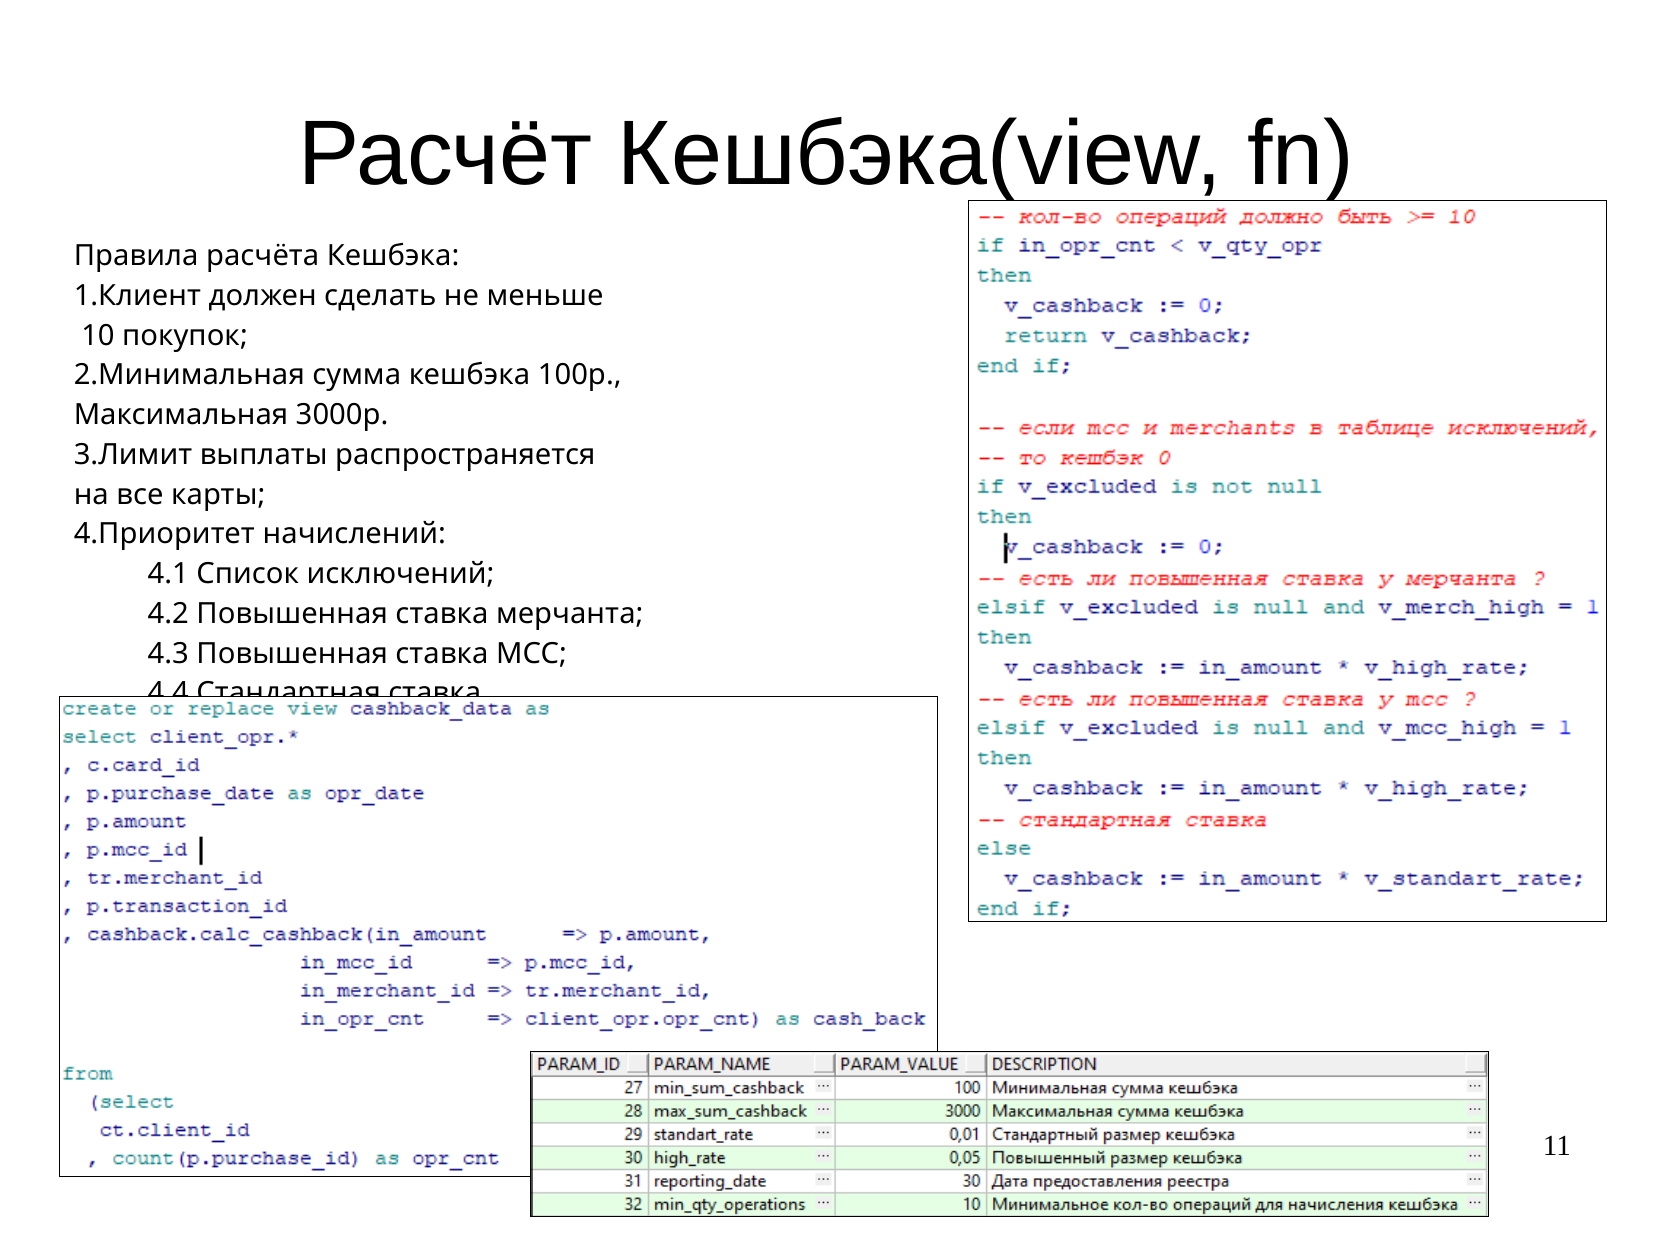

# Расчёт Кешбэка(view, fn)
Правила расчёта Кешбэка:
1.Клиент должен сделать не меньше
 10 покупок;
2.Минимальная сумма кешбэка 100р.,
Максимальная 3000р.
3.Лимит выплаты распространяется
на все карты;
4.Приоритет начислений:
	4.1 Список исключений;
	4.2 Повышенная ставка мерчанта;
	4.3 Повышенная ставка МСС;
	4.4 Стандартная ставка.
11